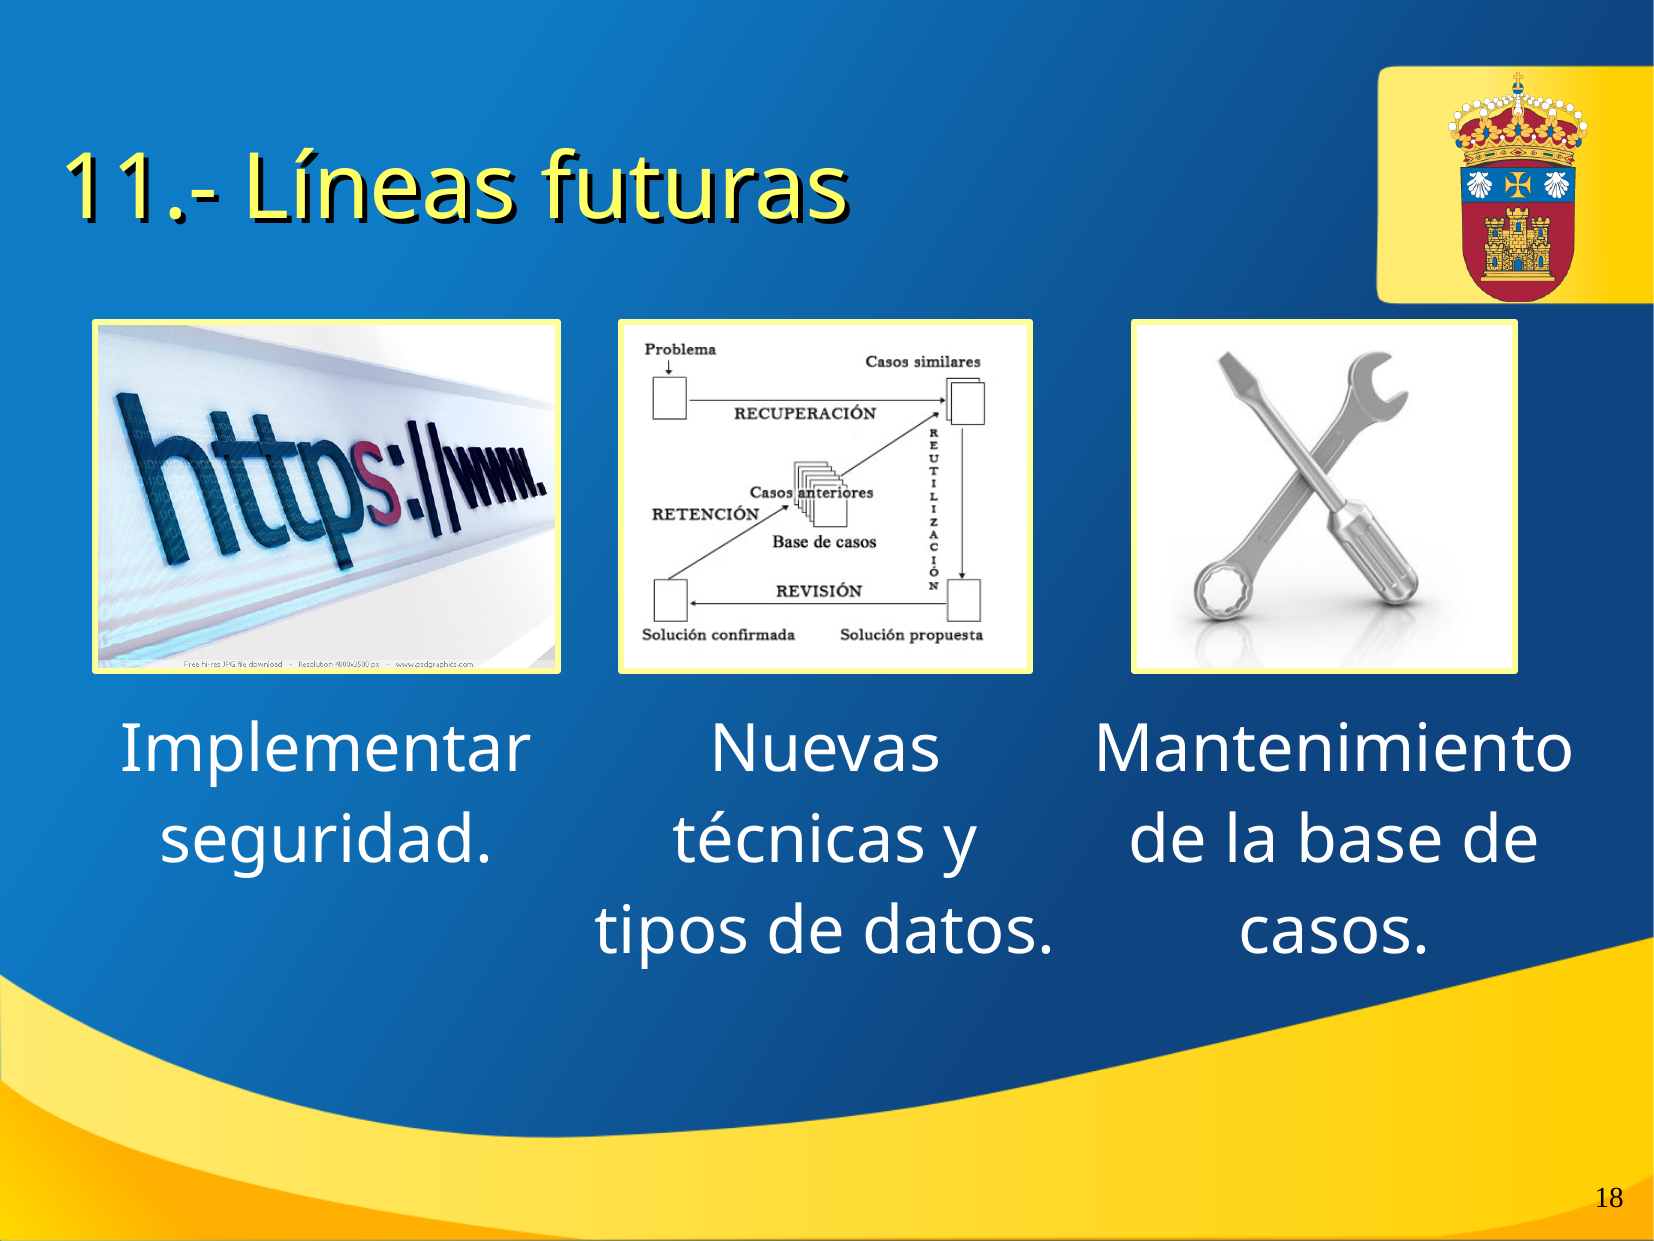

# 11.- Líneas futuras
Implementar seguridad.
Nuevas técnicas y tipos de datos.
Mantenimiento de la base de casos.
18